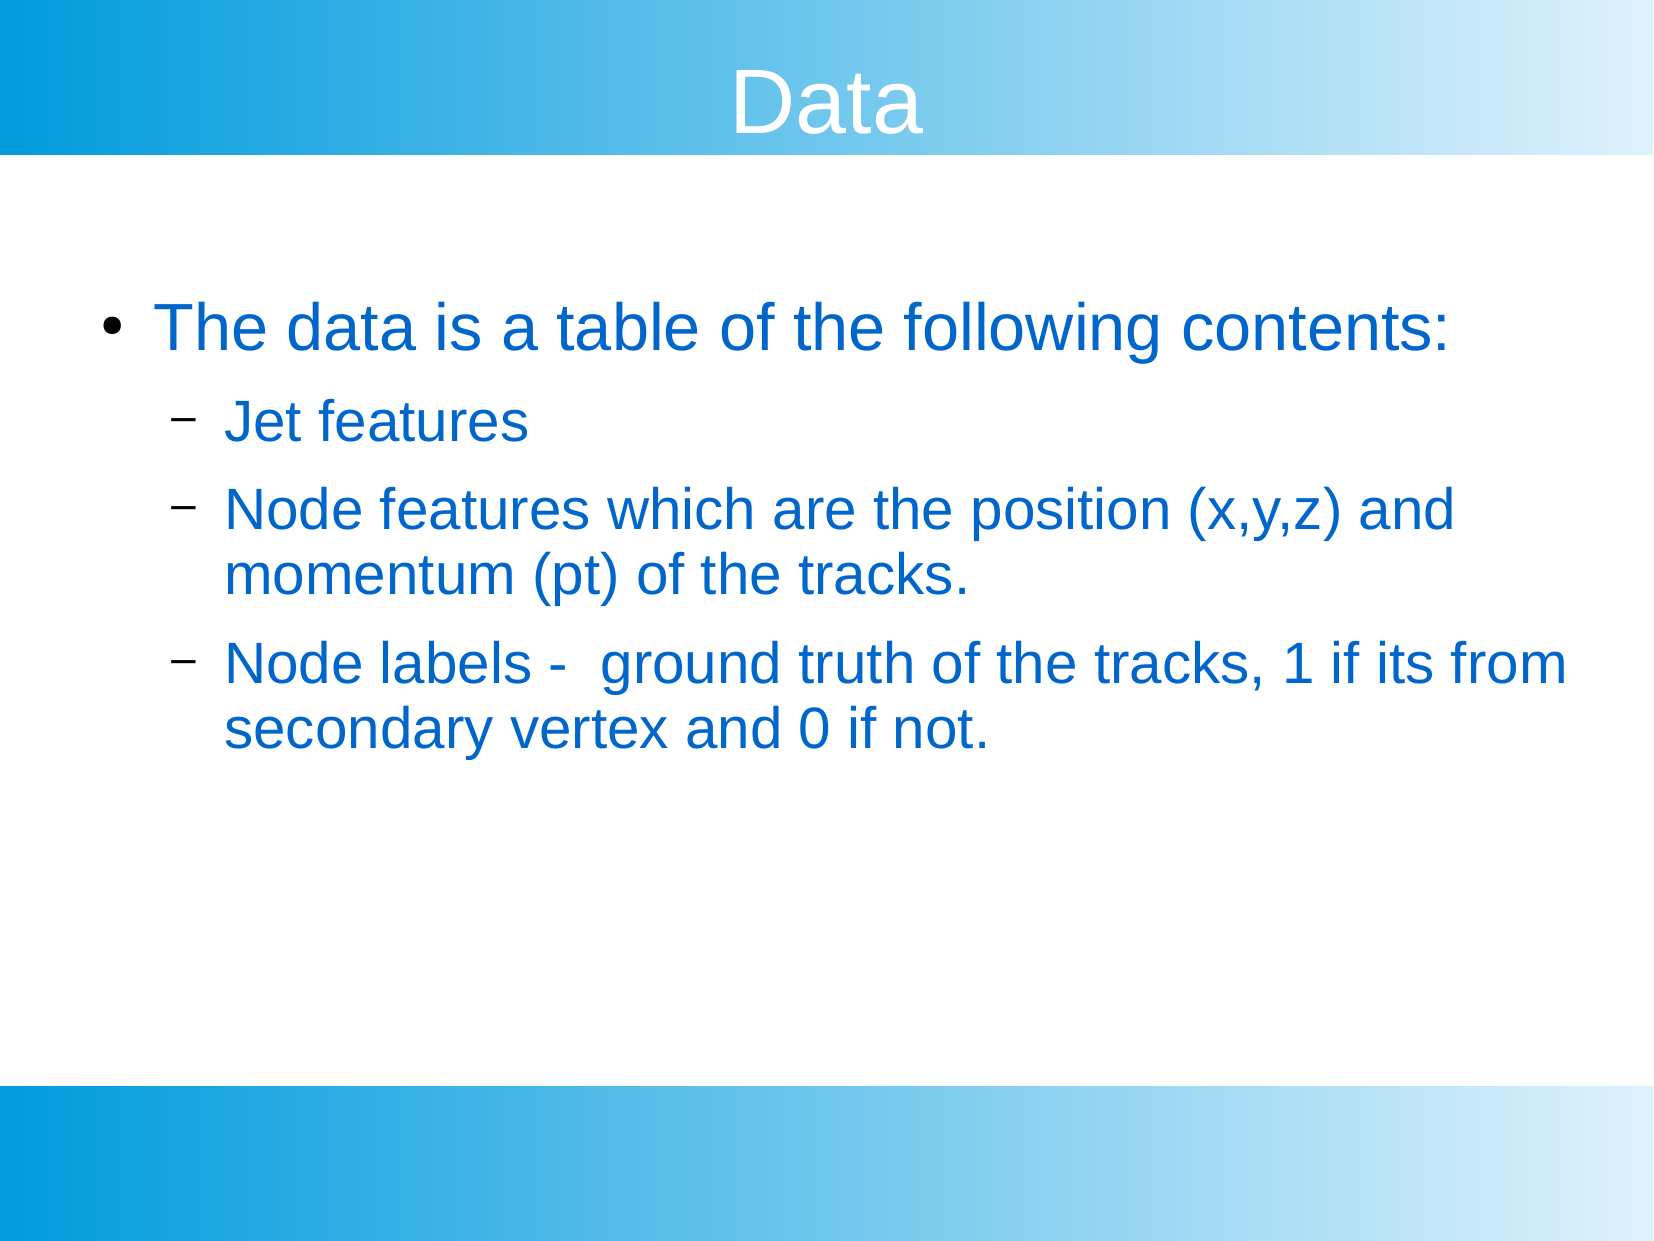

# Data
The data is a table of the following contents:
Jet features
Node features which are the position (x,y,z) and momentum (pt) of the tracks.
Node labels - ground truth of the tracks, 1 if its from secondary vertex and 0 if not.